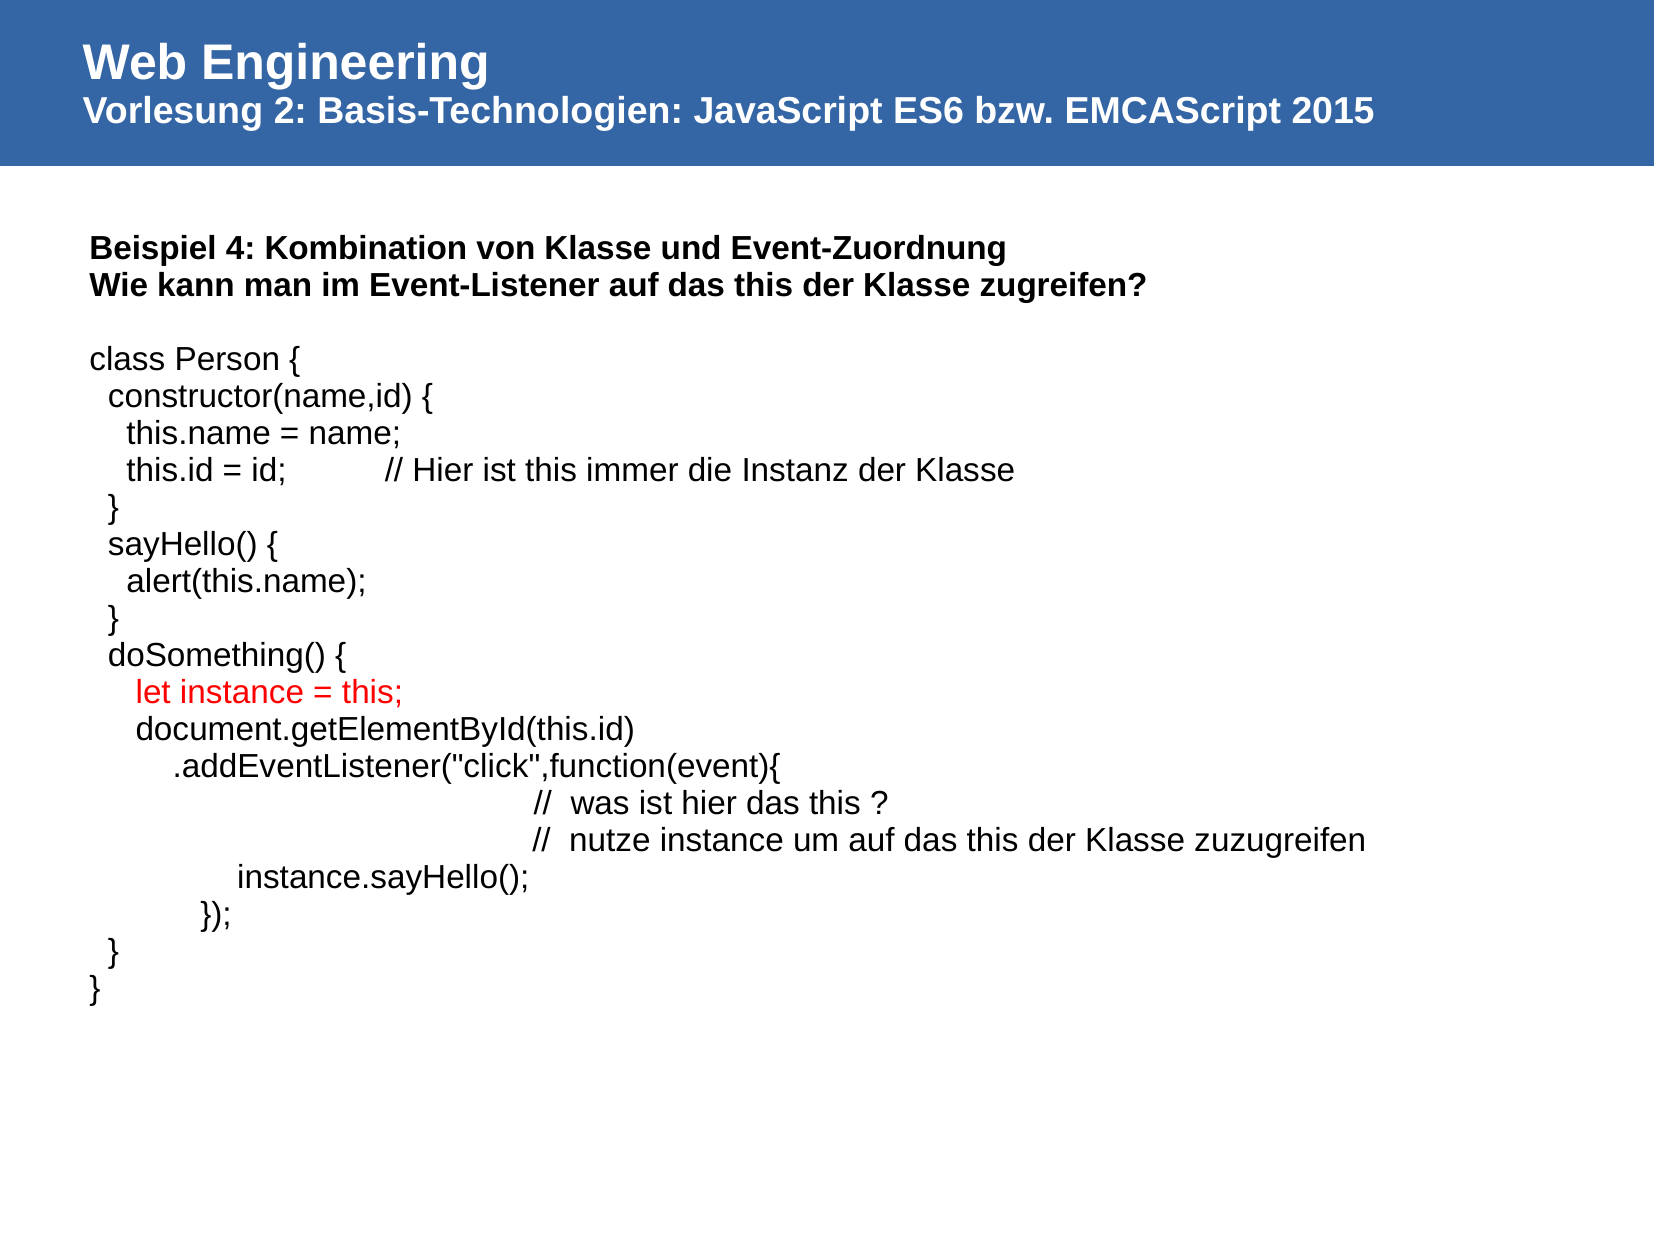

# Web Engineering Vorlesung 2: Basis-Technologien: JavaScript ES6 bzw. EMCAScript 2015
Beispiel 4: Kombination von Klasse und Event-Zuordnung
Wie kann man im Event-Listener auf das this der Klasse zugreifen?
class Person {
 constructor(name,id) {
 this.name = name;
 this.id = id;		// Hier ist this immer die Instanz der Klasse
 }
 sayHello() {
 alert(this.name);
 }
 doSomething() {
 let instance = this;
 document.getElementById(this.id)
 .addEventListener("click",function(event){
 // was ist hier das this ?
						// nutze instance um auf das this der Klasse zuzugreifen
		instance.sayHello();
 });
 }
}